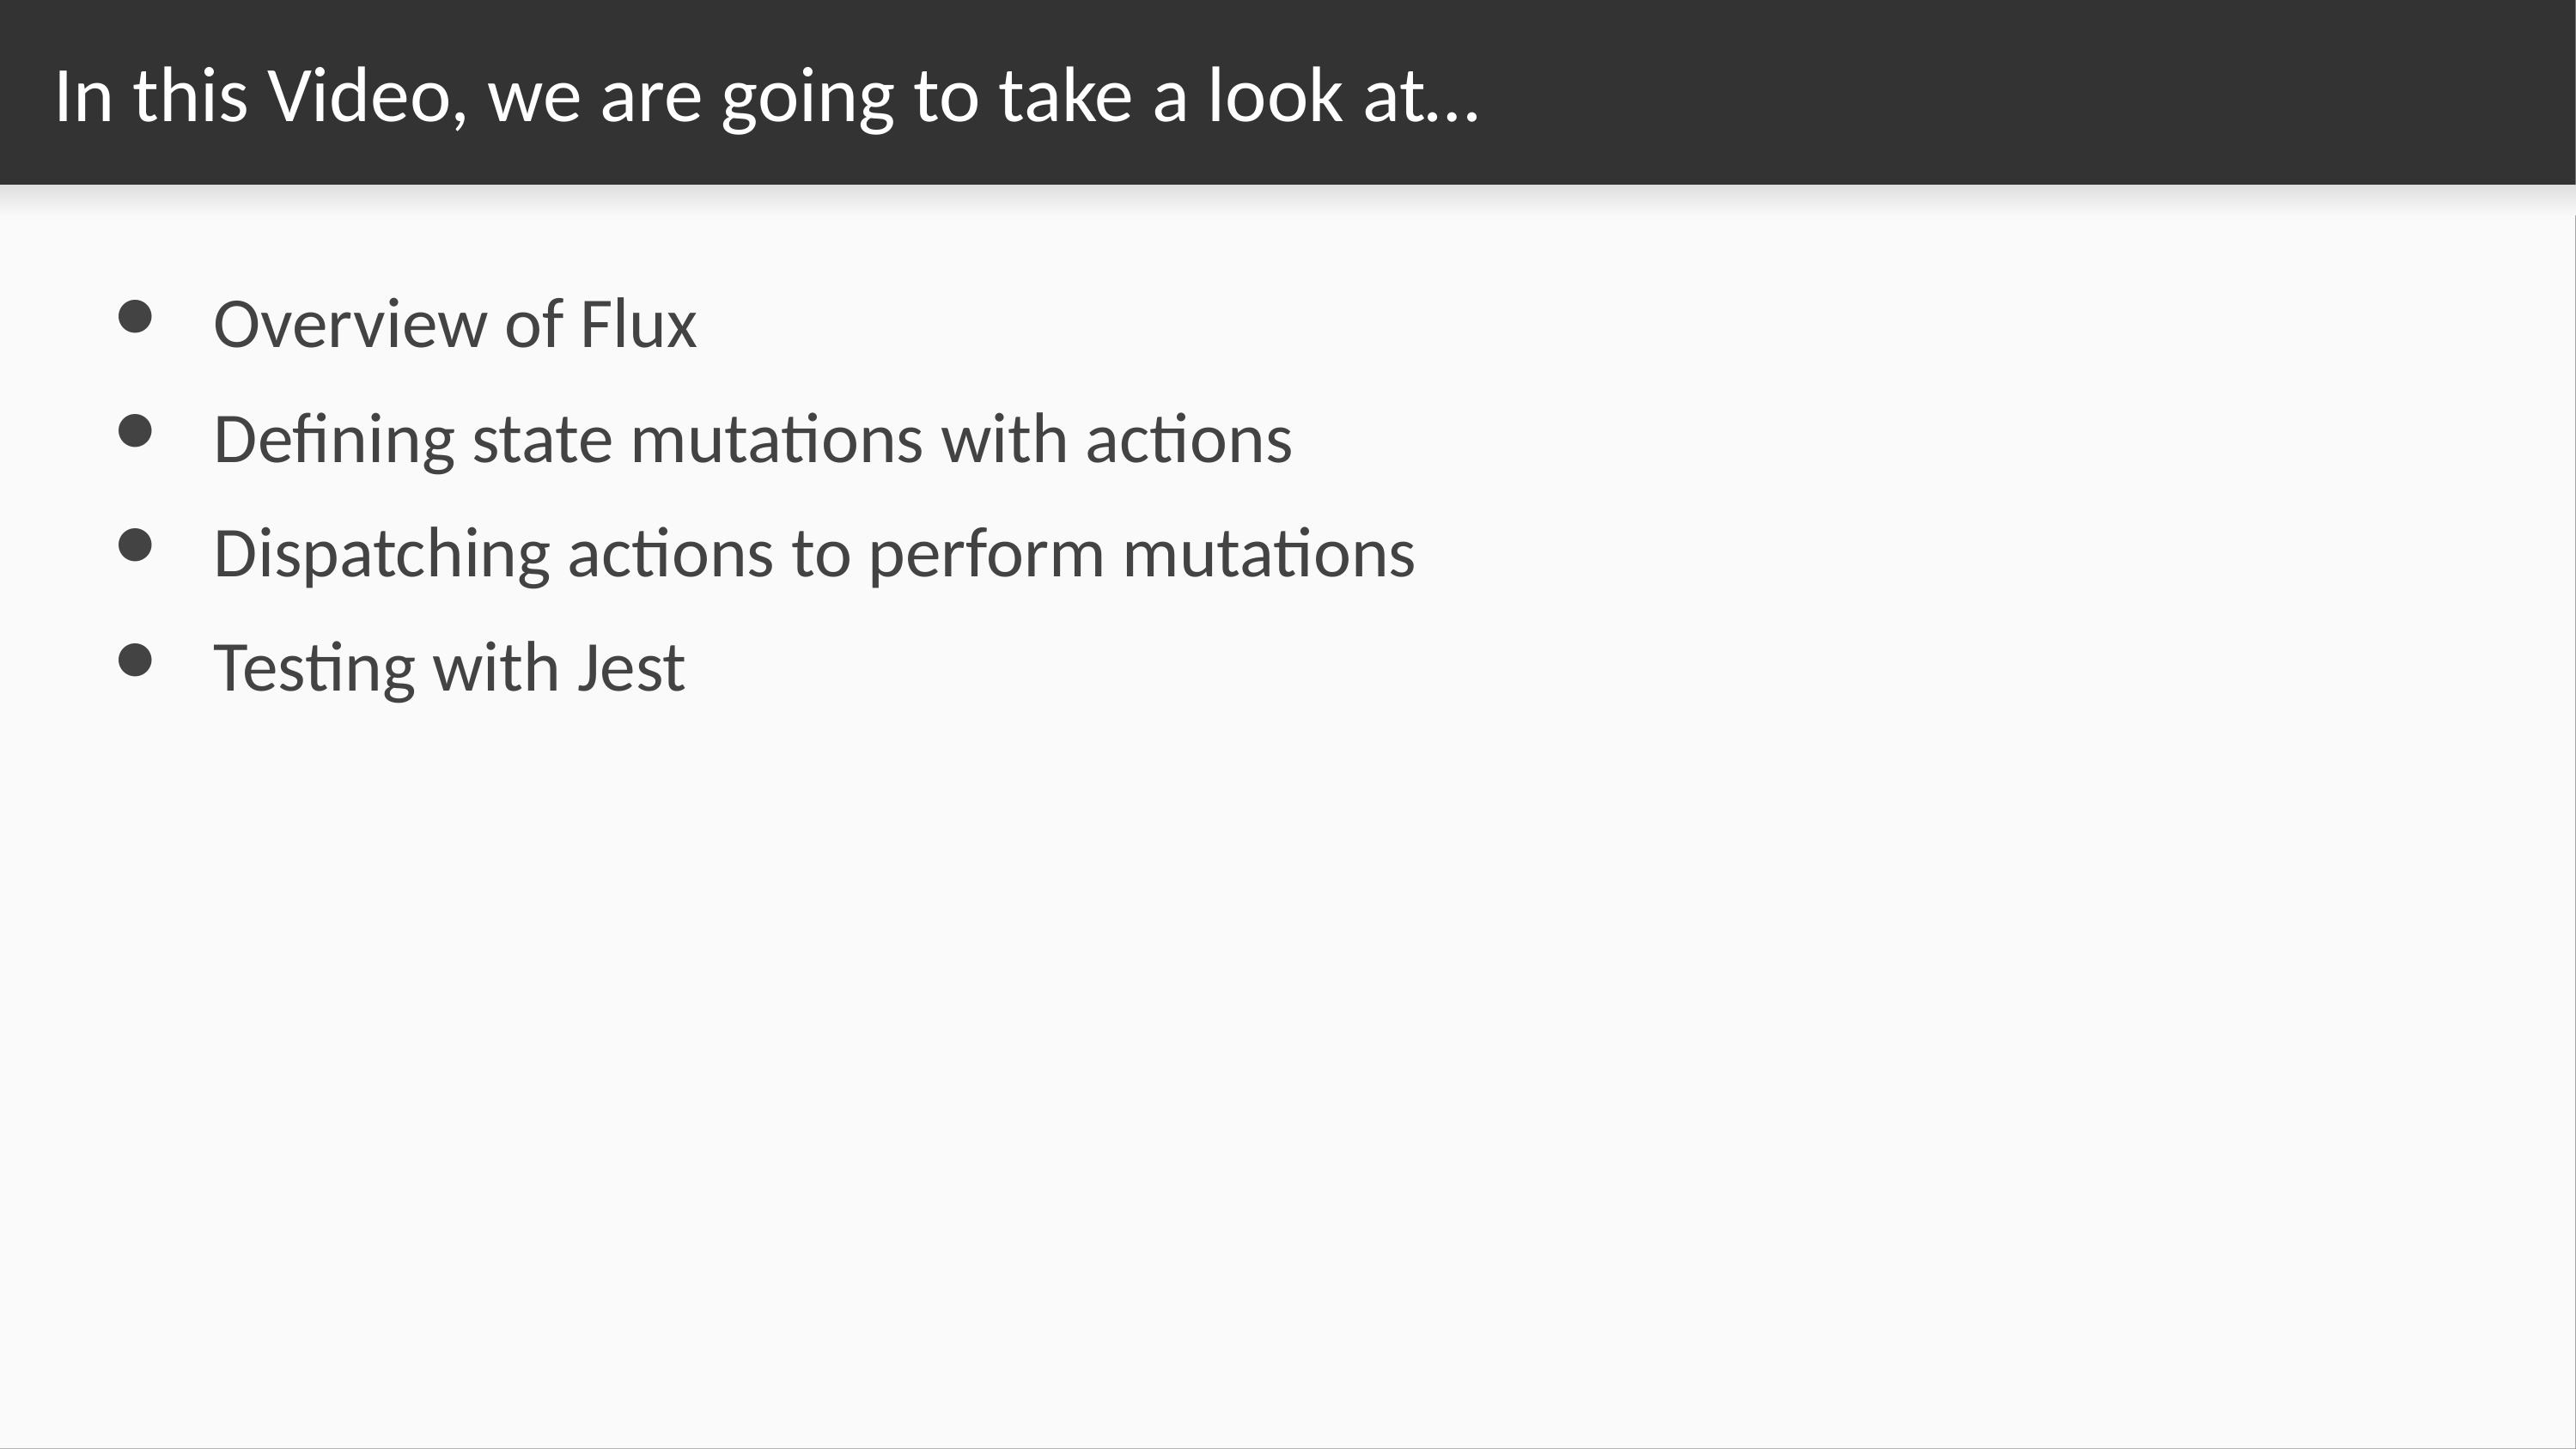

# In this Video, we are going to take a look at…
Overview of Flux
Defining state mutations with actions
Dispatching actions to perform mutations
Testing with Jest